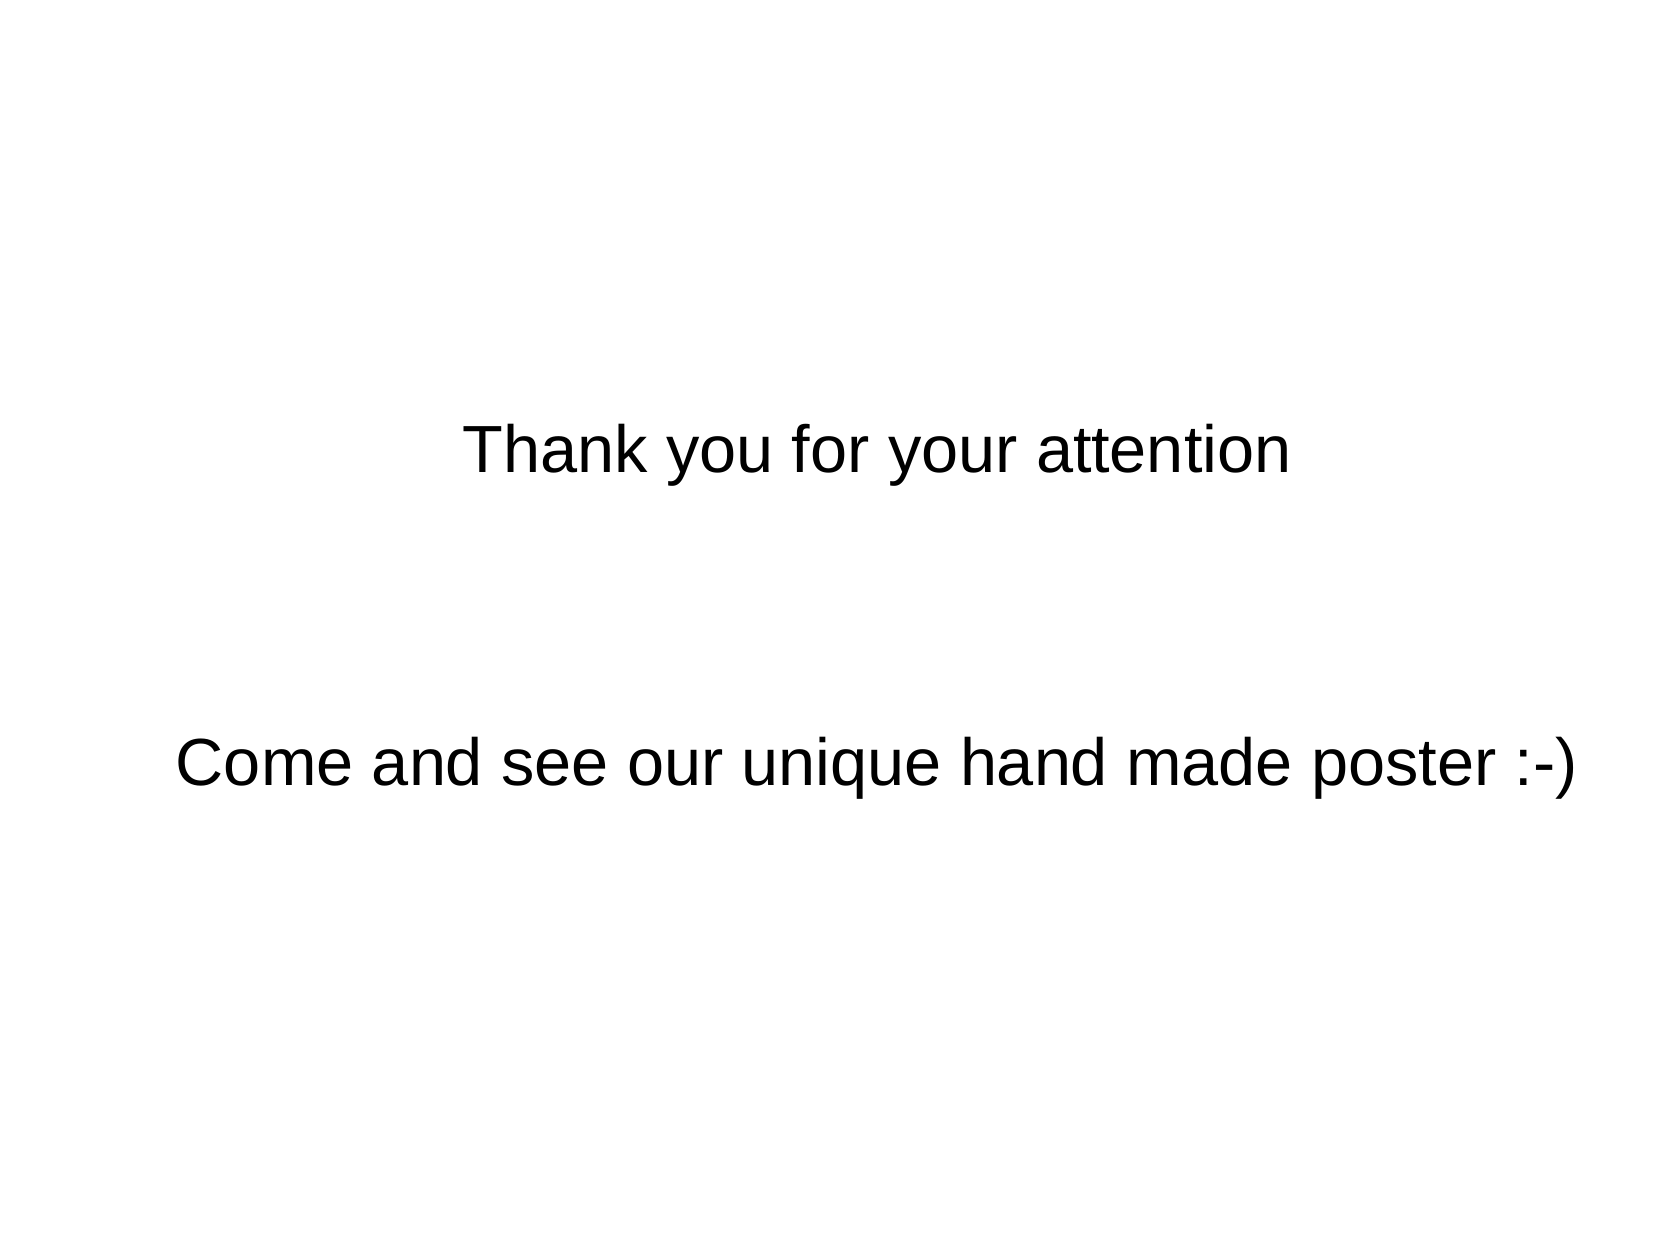

# Thank you for your attention
Come and see our unique hand made poster :-)